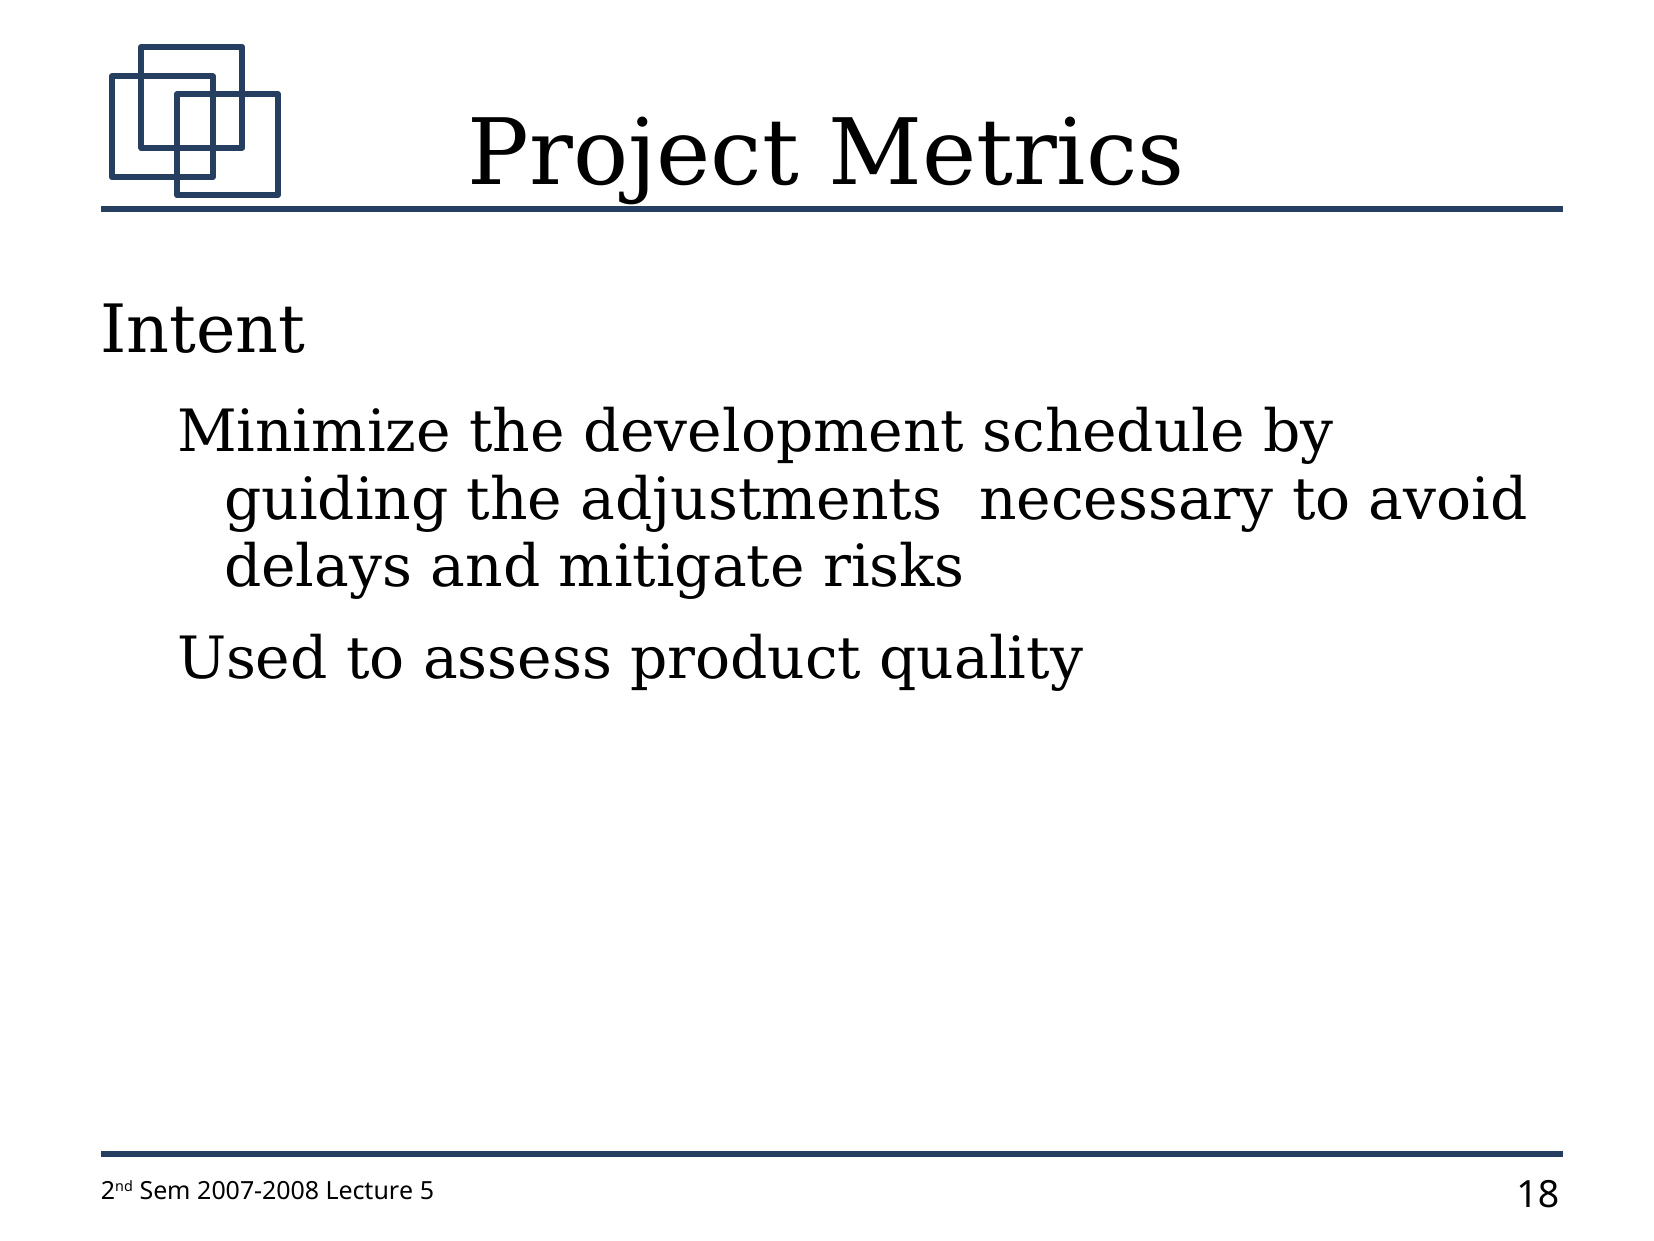

# Project Metrics
Intent
Minimize the development schedule by guiding the adjustments necessary to avoid delays and mitigate risks
Used to assess product quality